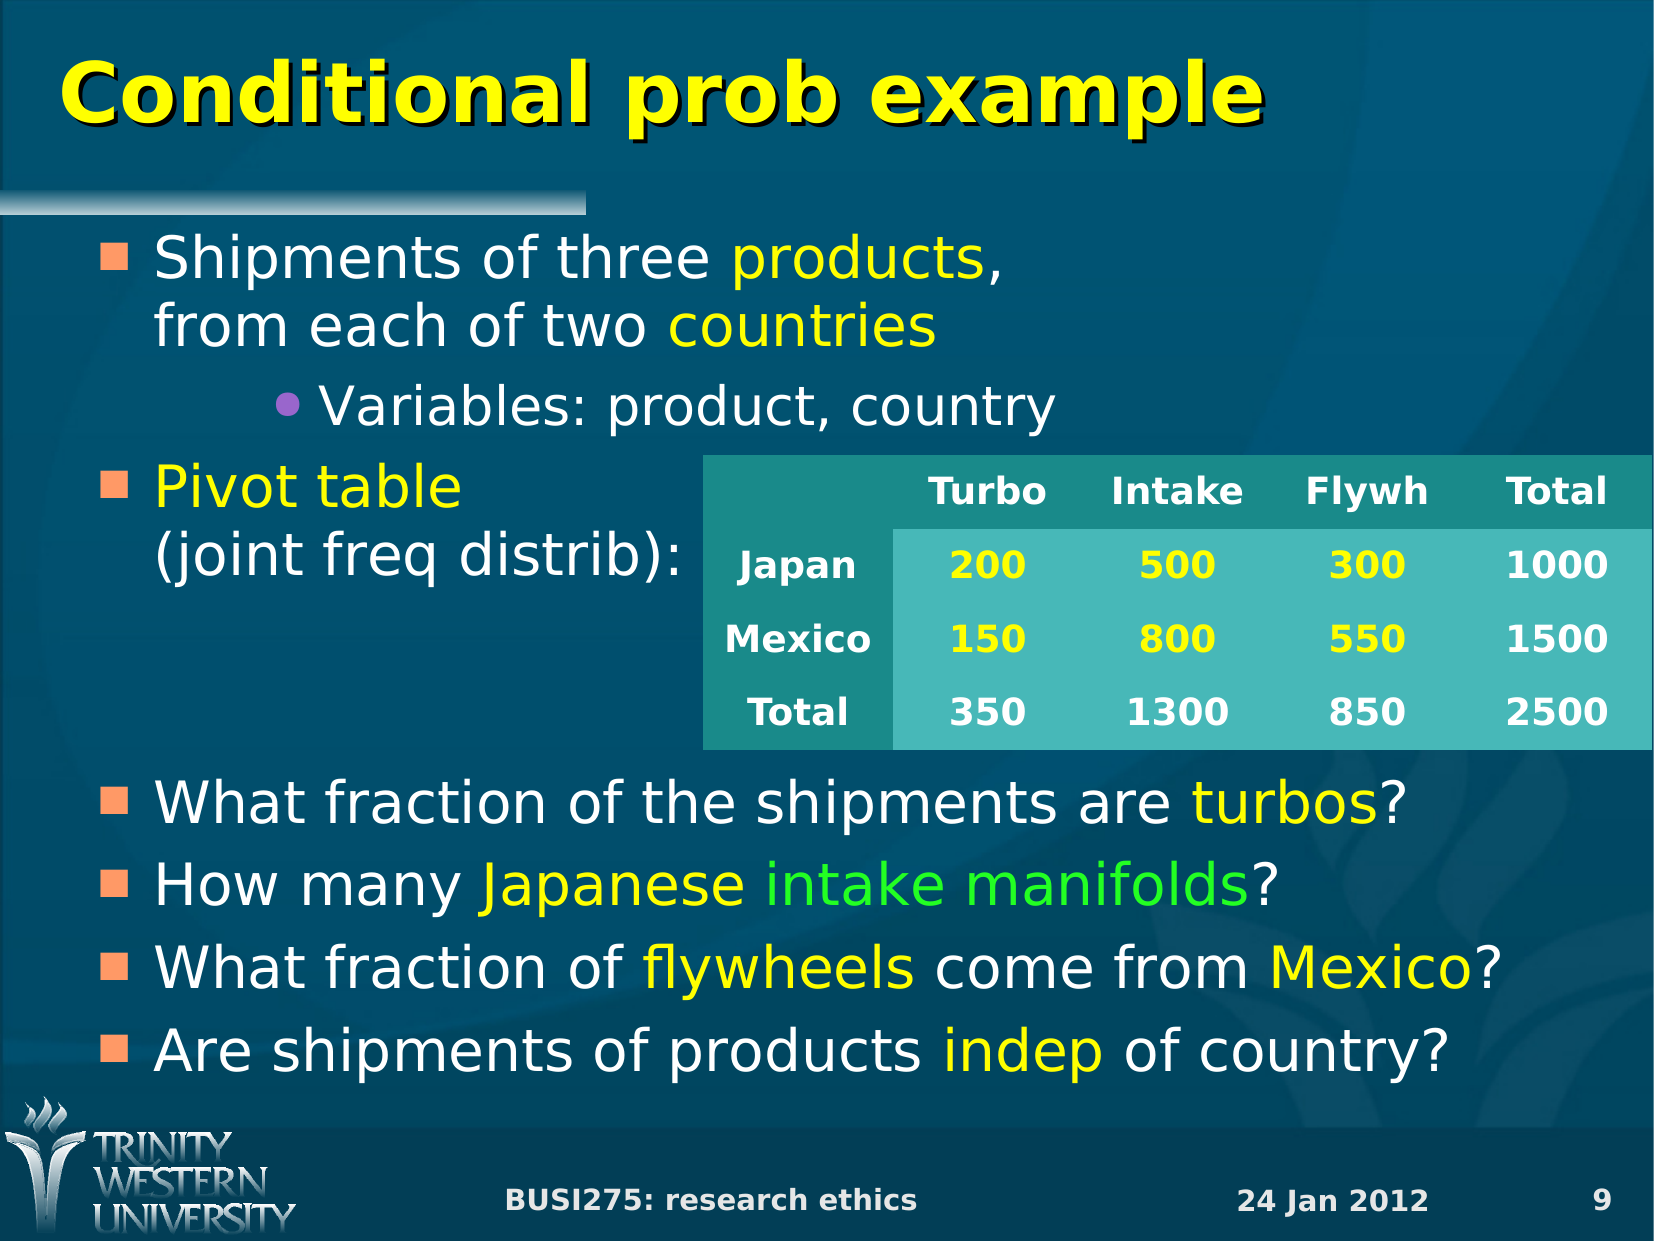

# Conditional prob example
Shipments of three products,
from each of two countries
Variables: product, country
Pivot table
(joint freq distrib):
What fraction of the shipments are turbos?
How many Japanese intake manifolds?
What fraction of flywheels come from Mexico?
Are shipments of products indep of country?
| | Turbo | Intake | Flywh | Total |
| --- | --- | --- | --- | --- |
| Japan | 200 | 500 | 300 | 1000 |
| Mexico | 150 | 800 | 550 | 1500 |
| Total | 350 | 1300 | 850 | 2500 |
BUSI275: research ethics
24 Jan 2012
9